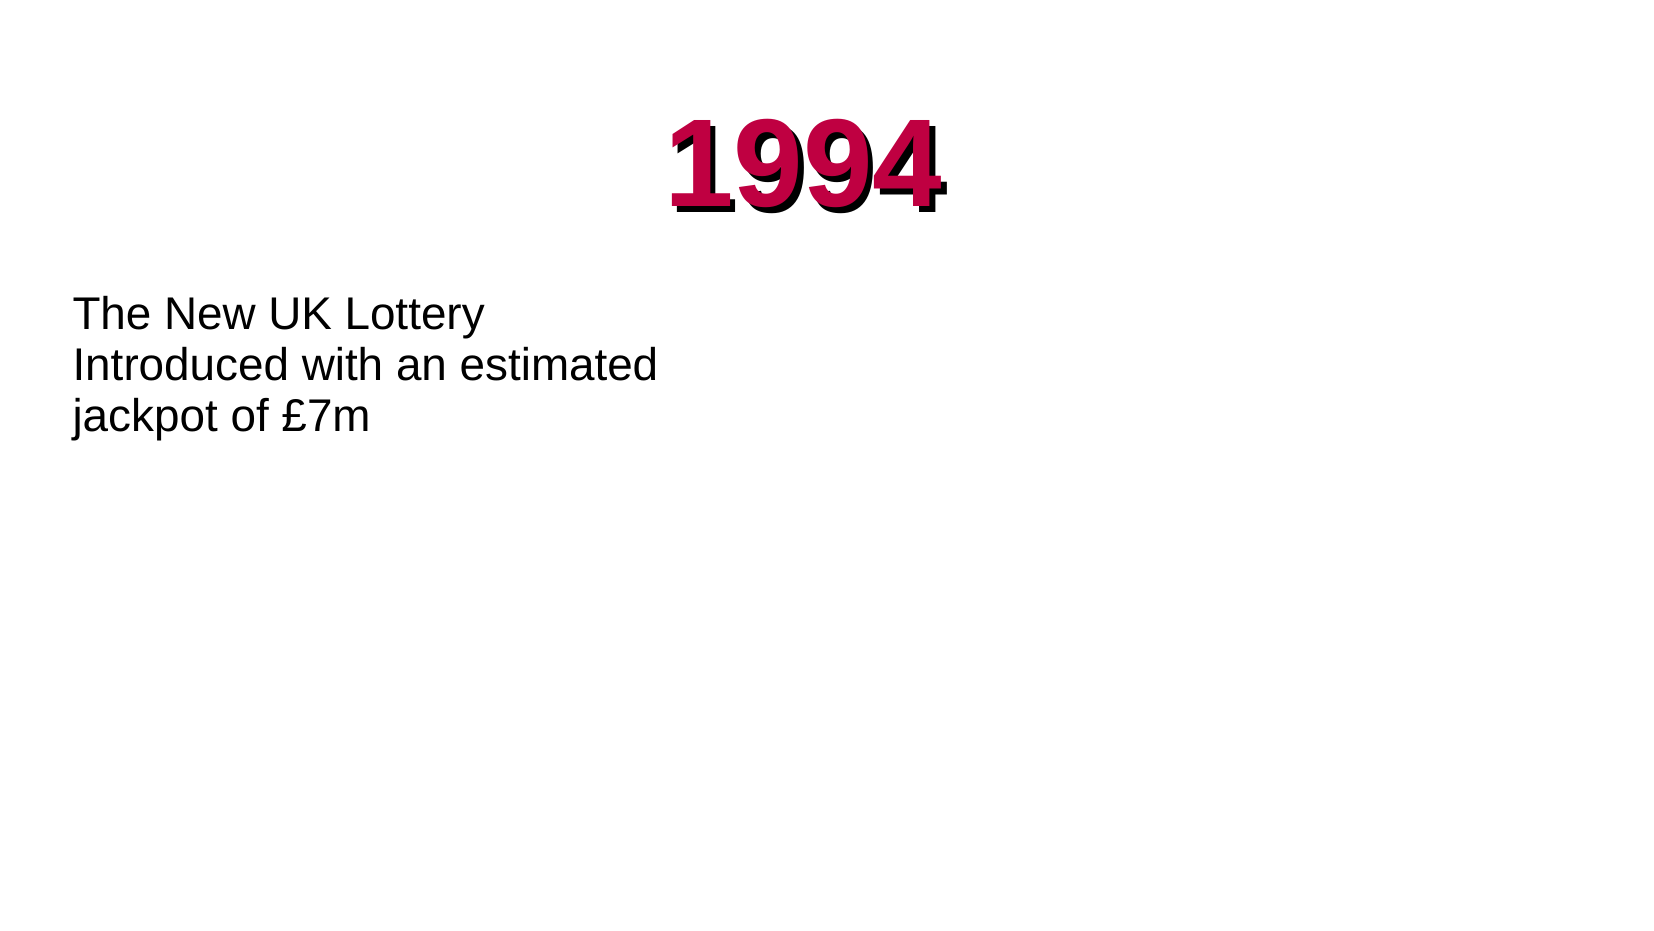

1994
The New UK Lottery Introduced with an estimated jackpot of £7m